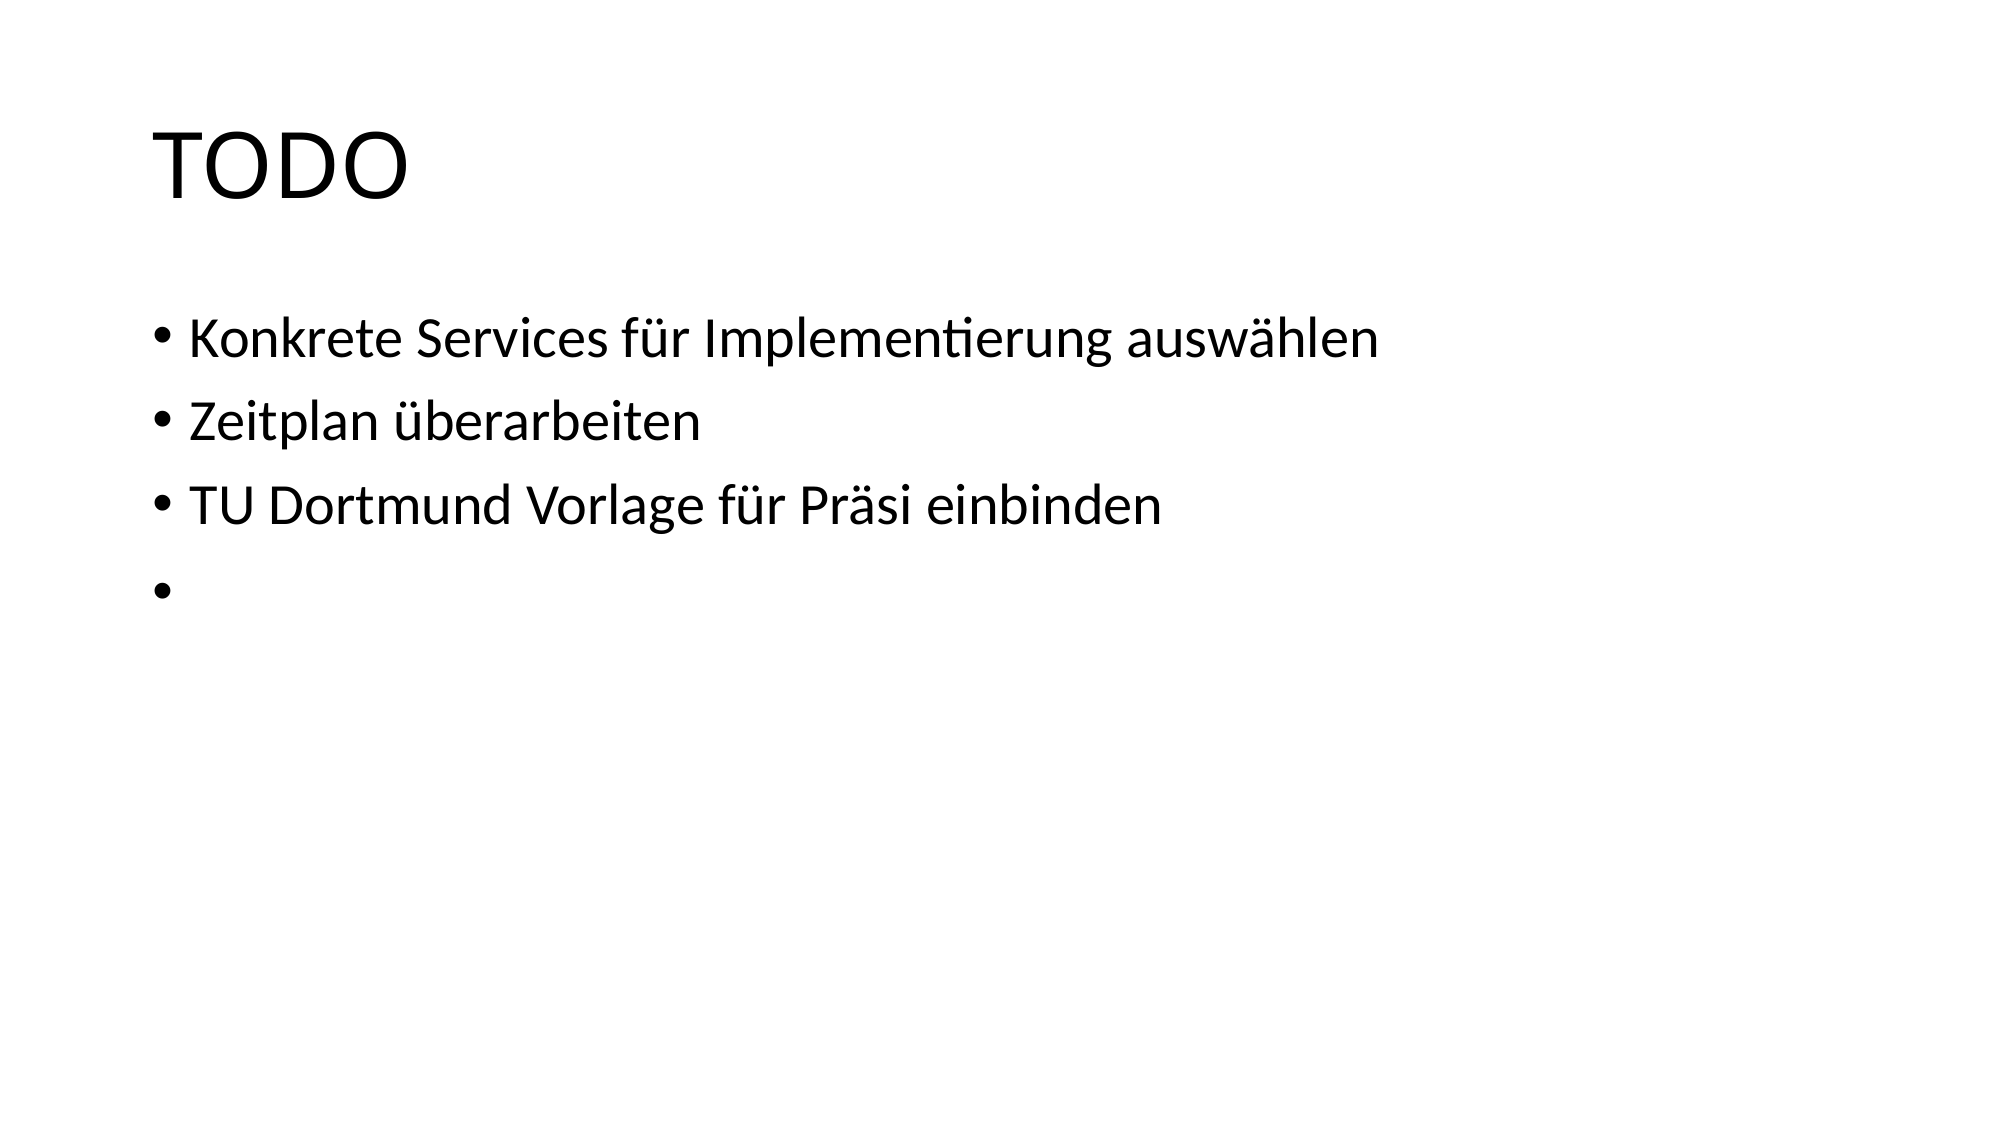

# TODO
Konkrete Services für Implementierung auswählen
Zeitplan überarbeiten
TU Dortmund Vorlage für Präsi einbinden